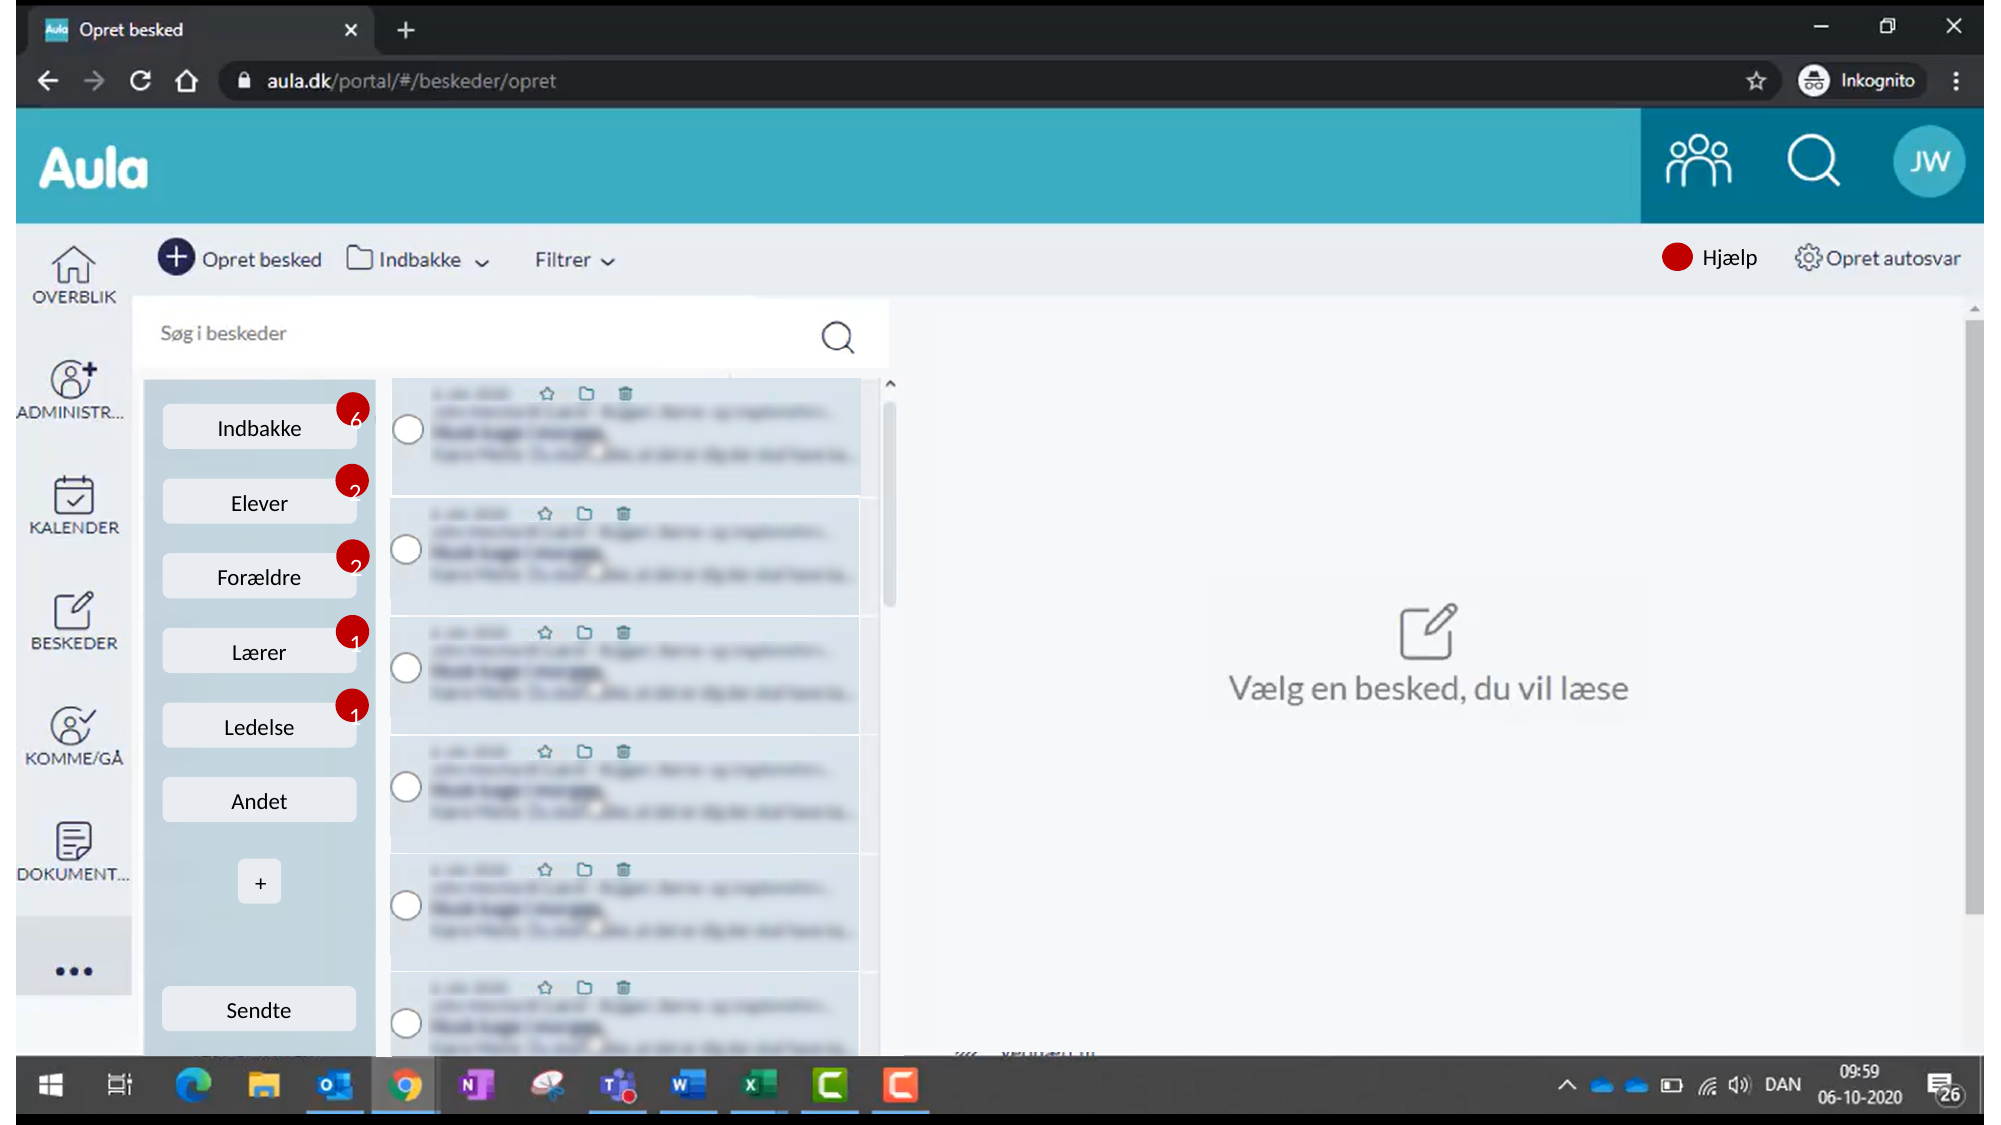

Hjælp
6
Indbakke
2
Elever
2
Forældre
1
Lærer
1
Ledelse
Andet
+
Sendte